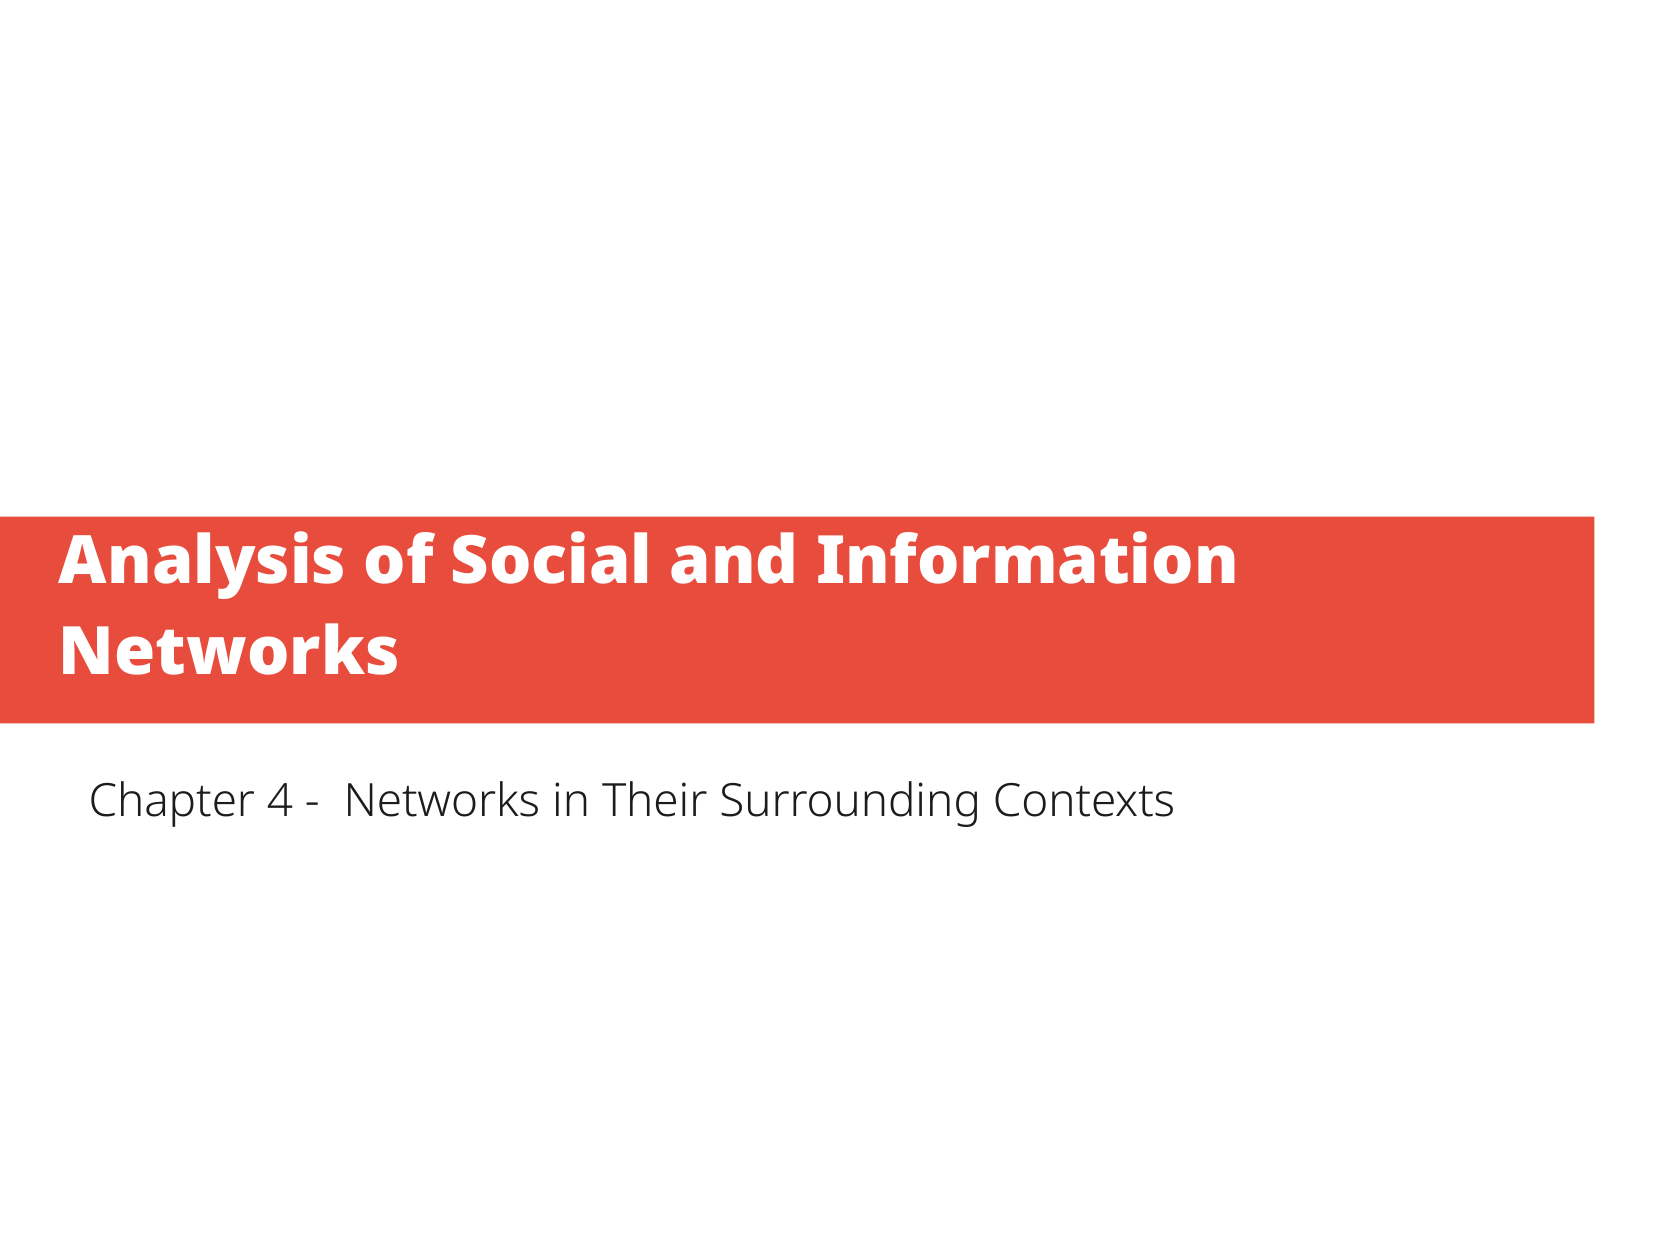

# Analysis of Social and Information Networks
Chapter 4 - Networks in Their Surrounding Contexts